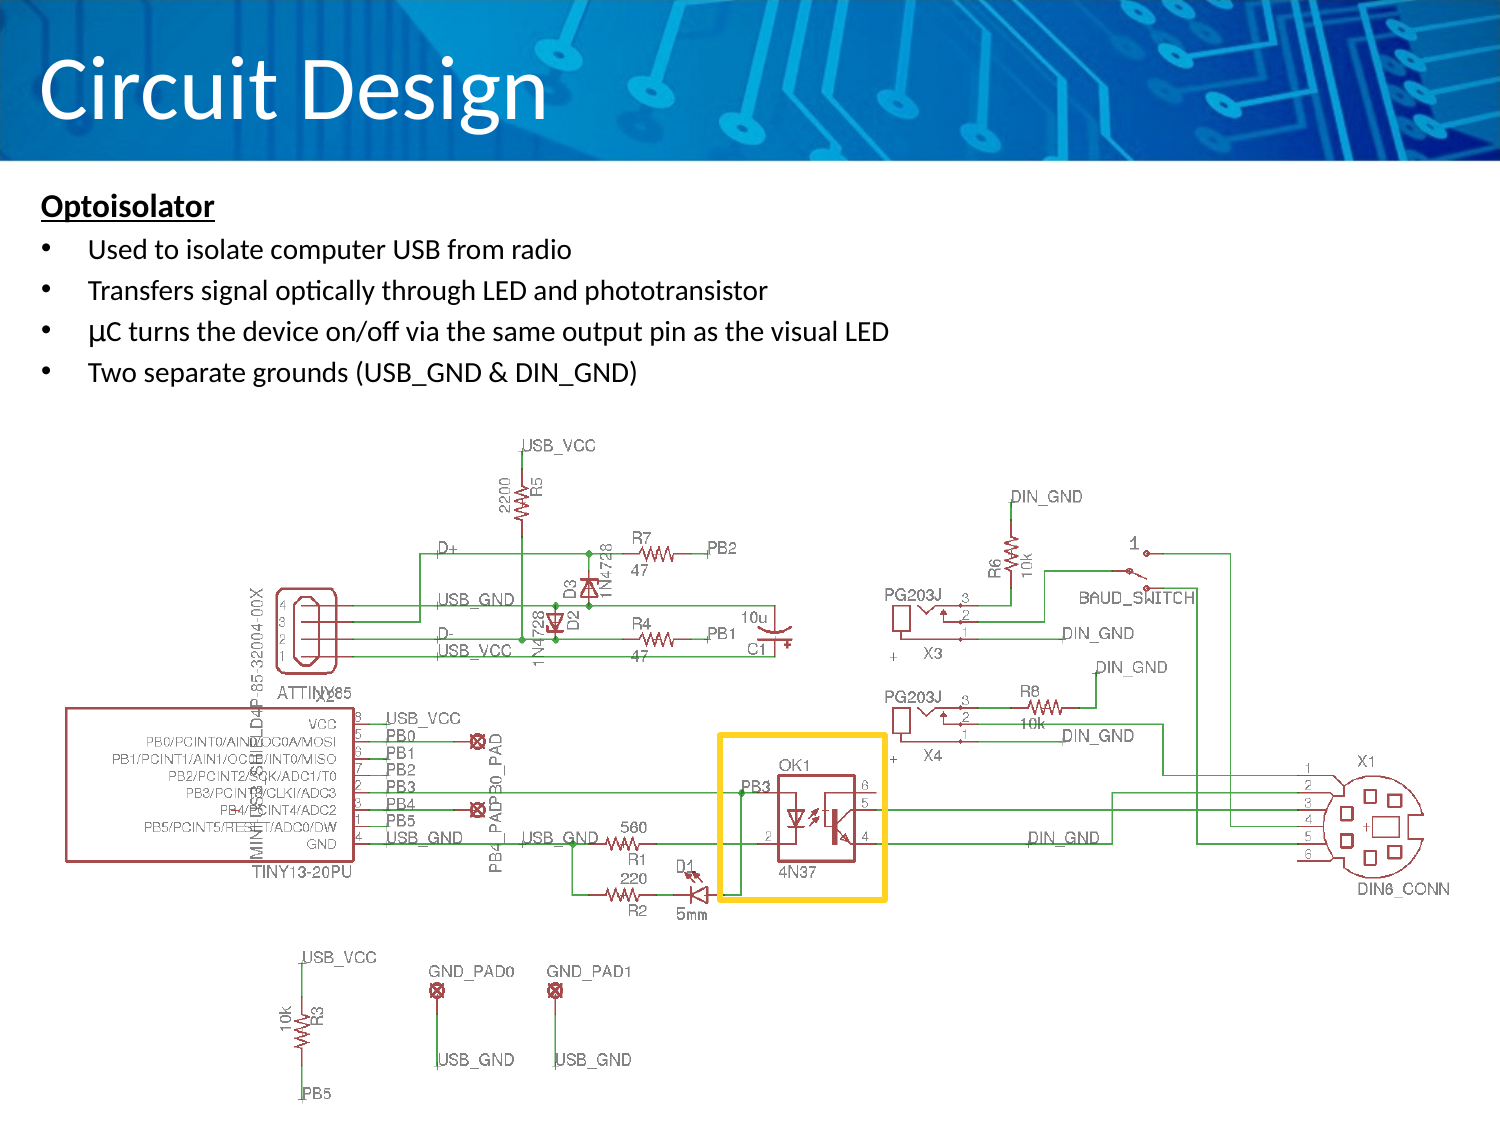

# Circuit Design
Optoisolator
Used to isolate computer USB from radio
Transfers signal optically through LED and phototransistor
μC turns the device on/off via the same output pin as the visual LED
Two separate grounds (USB_GND & DIN_GND)